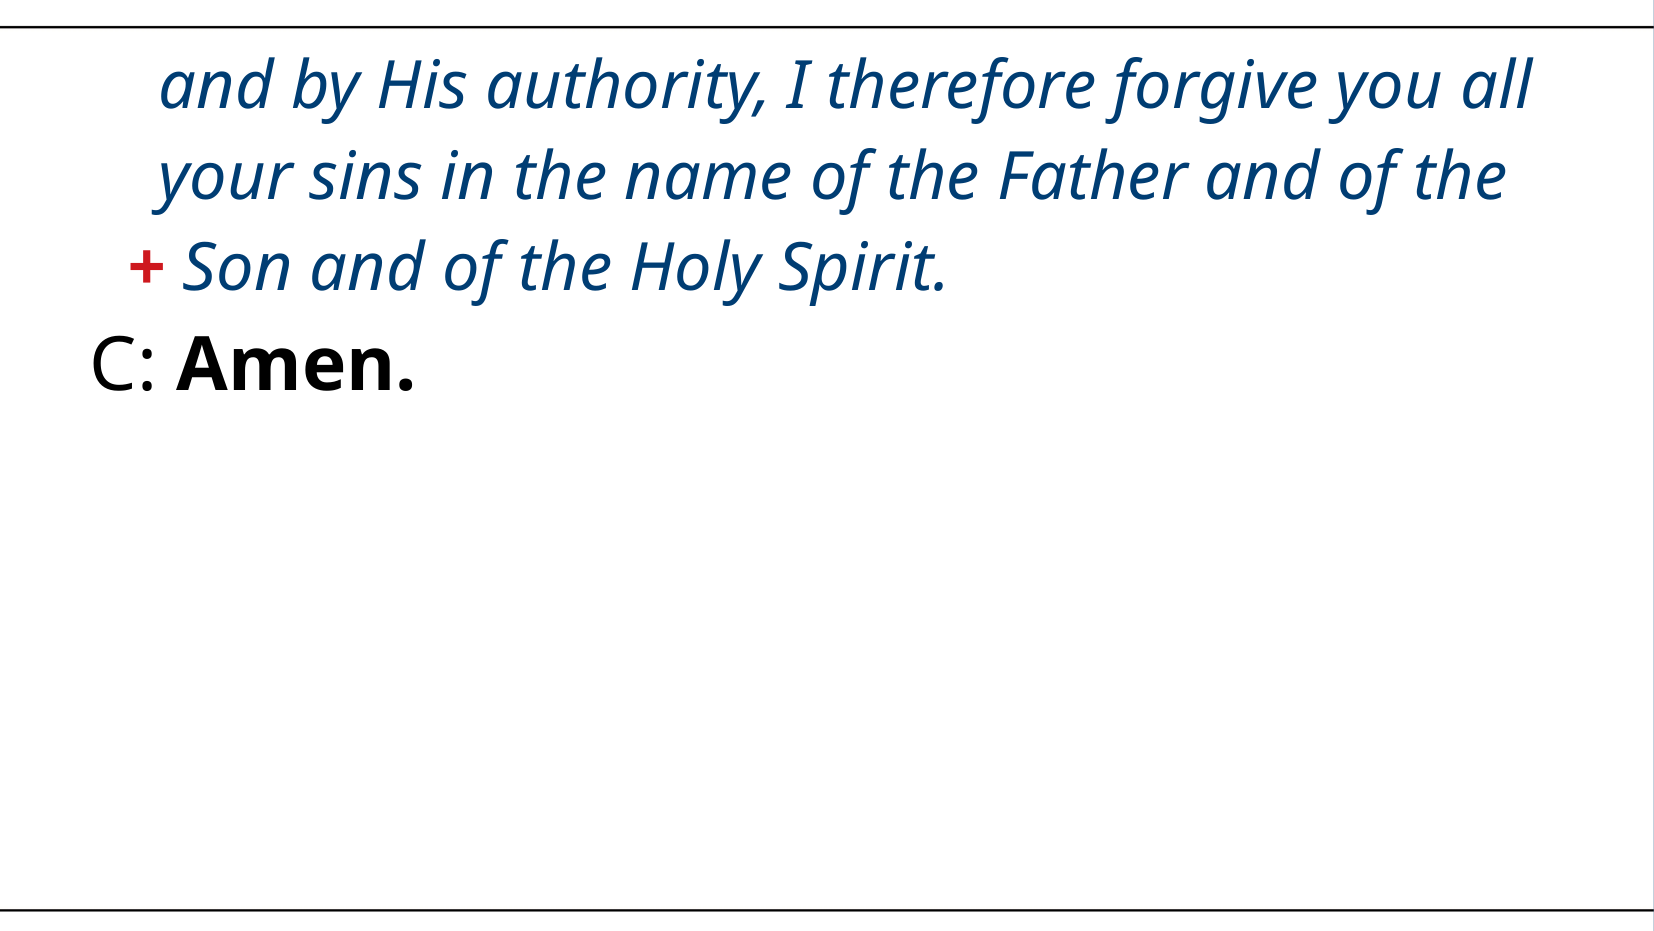

and by His authority, I therefore forgive you all
 your sins in the name of the Father and of the + Son and of the Holy Spirit.
C: Amen.